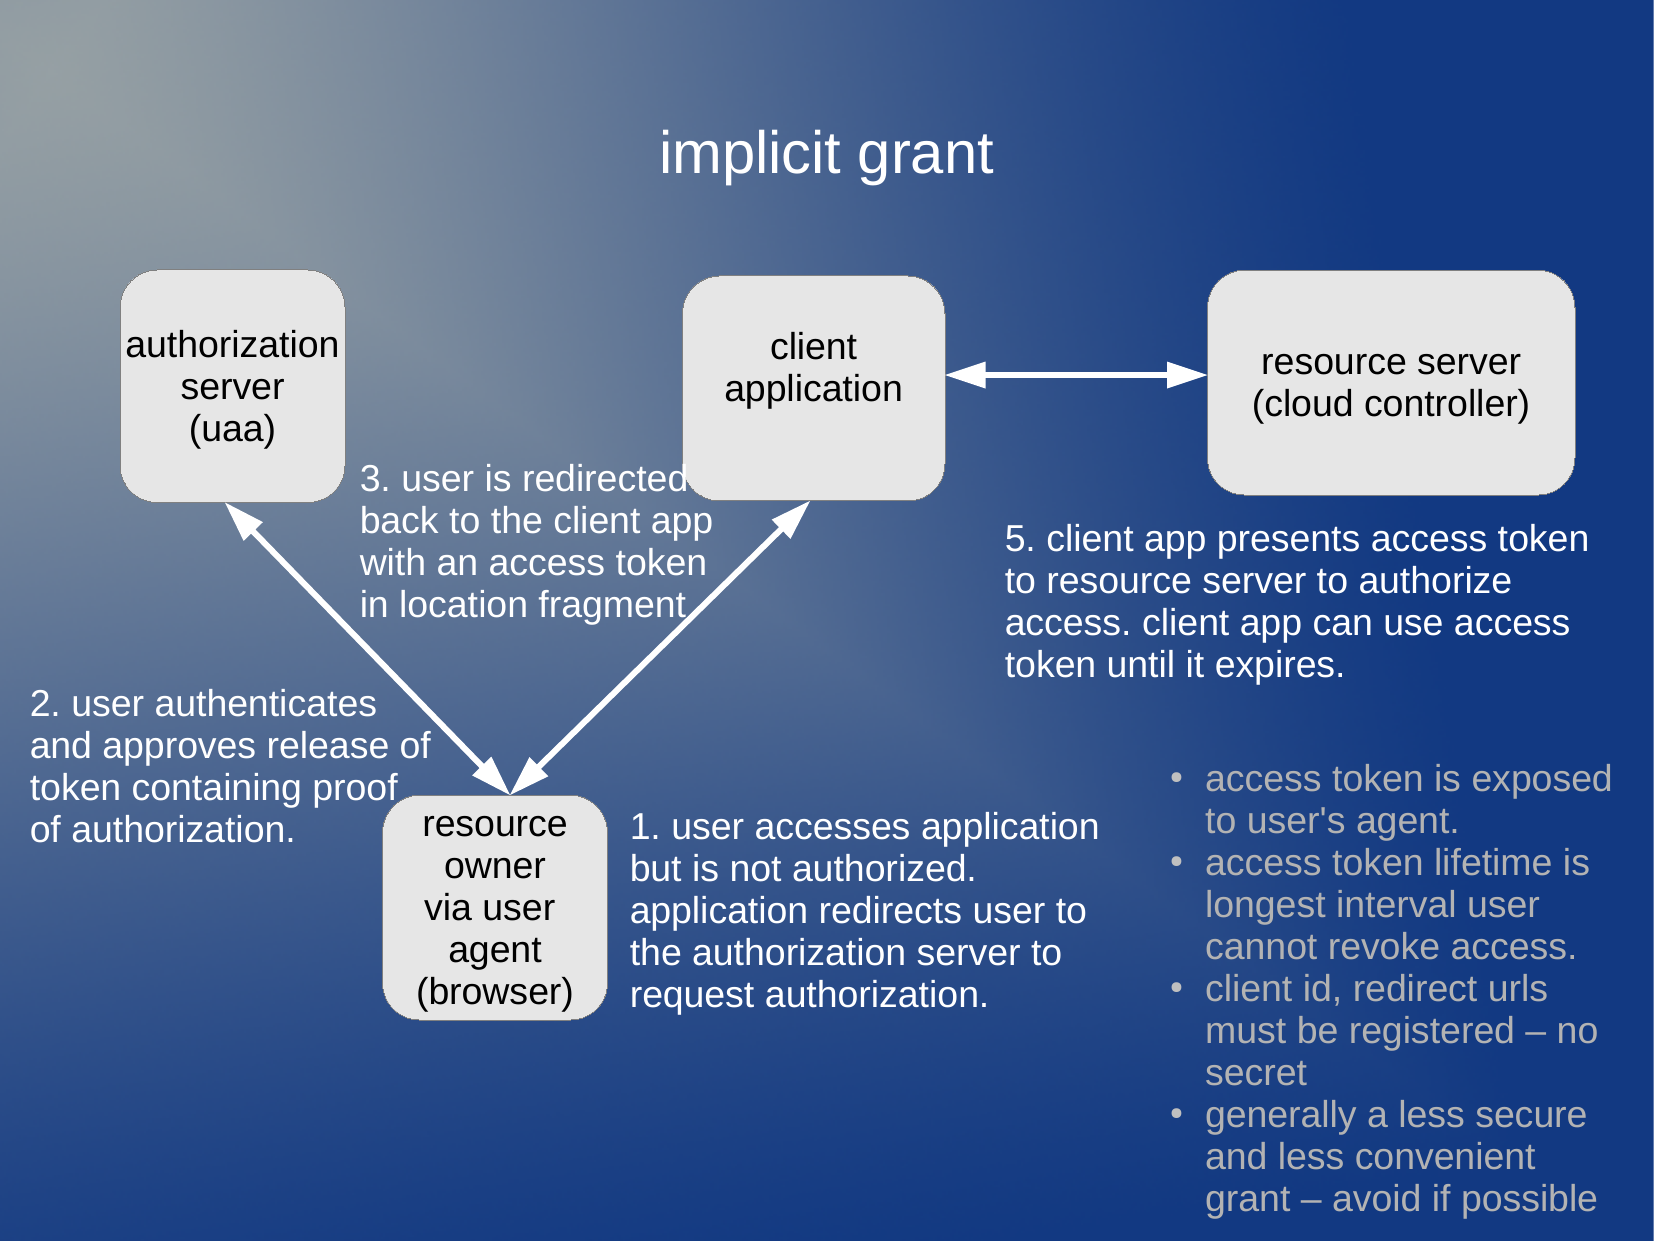

# implicit grant
authorization
server
(uaa)
resource server
(cloud controller)
client
application
3. user is redirected
back to the client app
with an access token
in location fragment
5. client app presents access token to resource server to authorize access. client app can use access token until it expires.
2. user authenticates and approves release of token containing proof of authorization.
access token is exposed to user's agent.
access token lifetime is longest interval user cannot revoke access.
client id, redirect urls must be registered – no secret
generally a less secure and less convenient grant – avoid if possible
resource
owner
via user
agent
(browser)
1. user accesses application
but is not authorized.
application redirects user to
the authorization server to
request authorization.